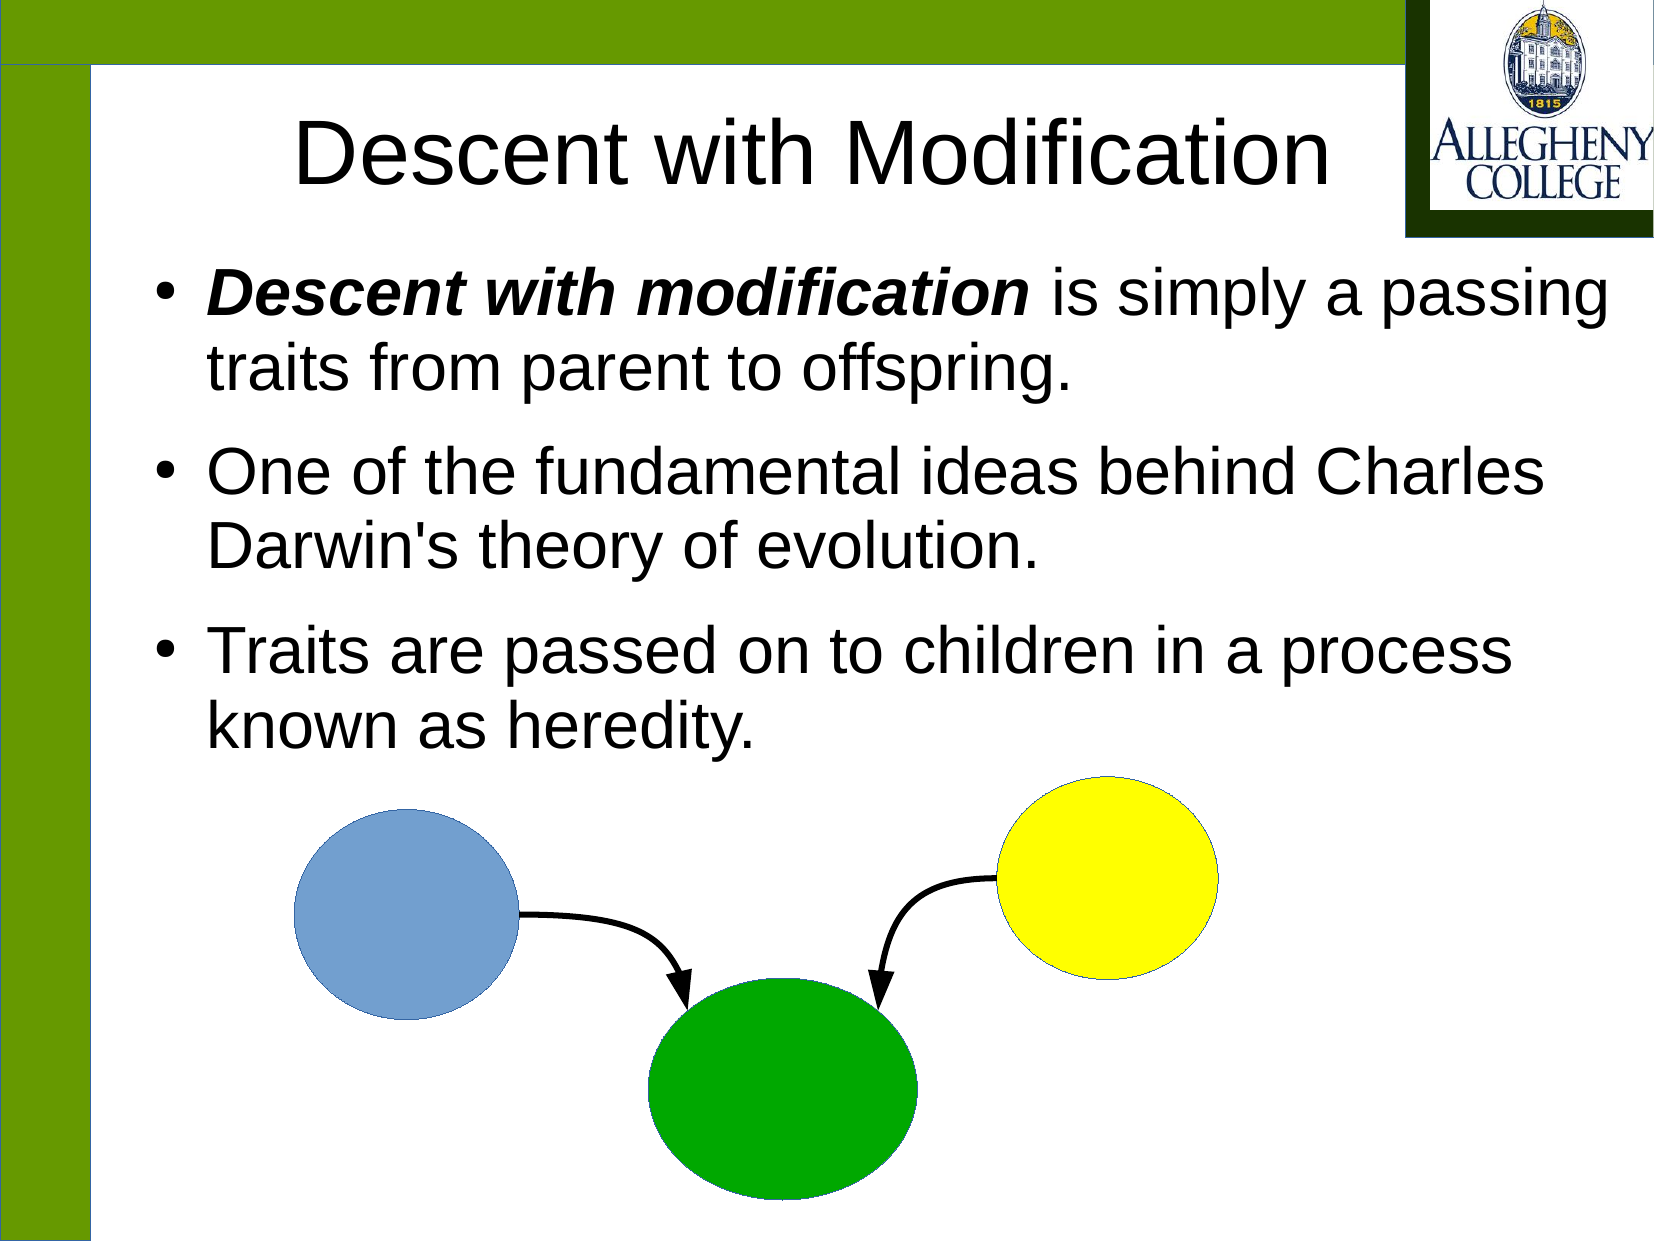

# Descent with Modification
Descent with modification is simply a passing traits from parent to offspring.
One of the fundamental ideas behind Charles Darwin's theory of evolution.
Traits are passed on to children in a process known as heredity.